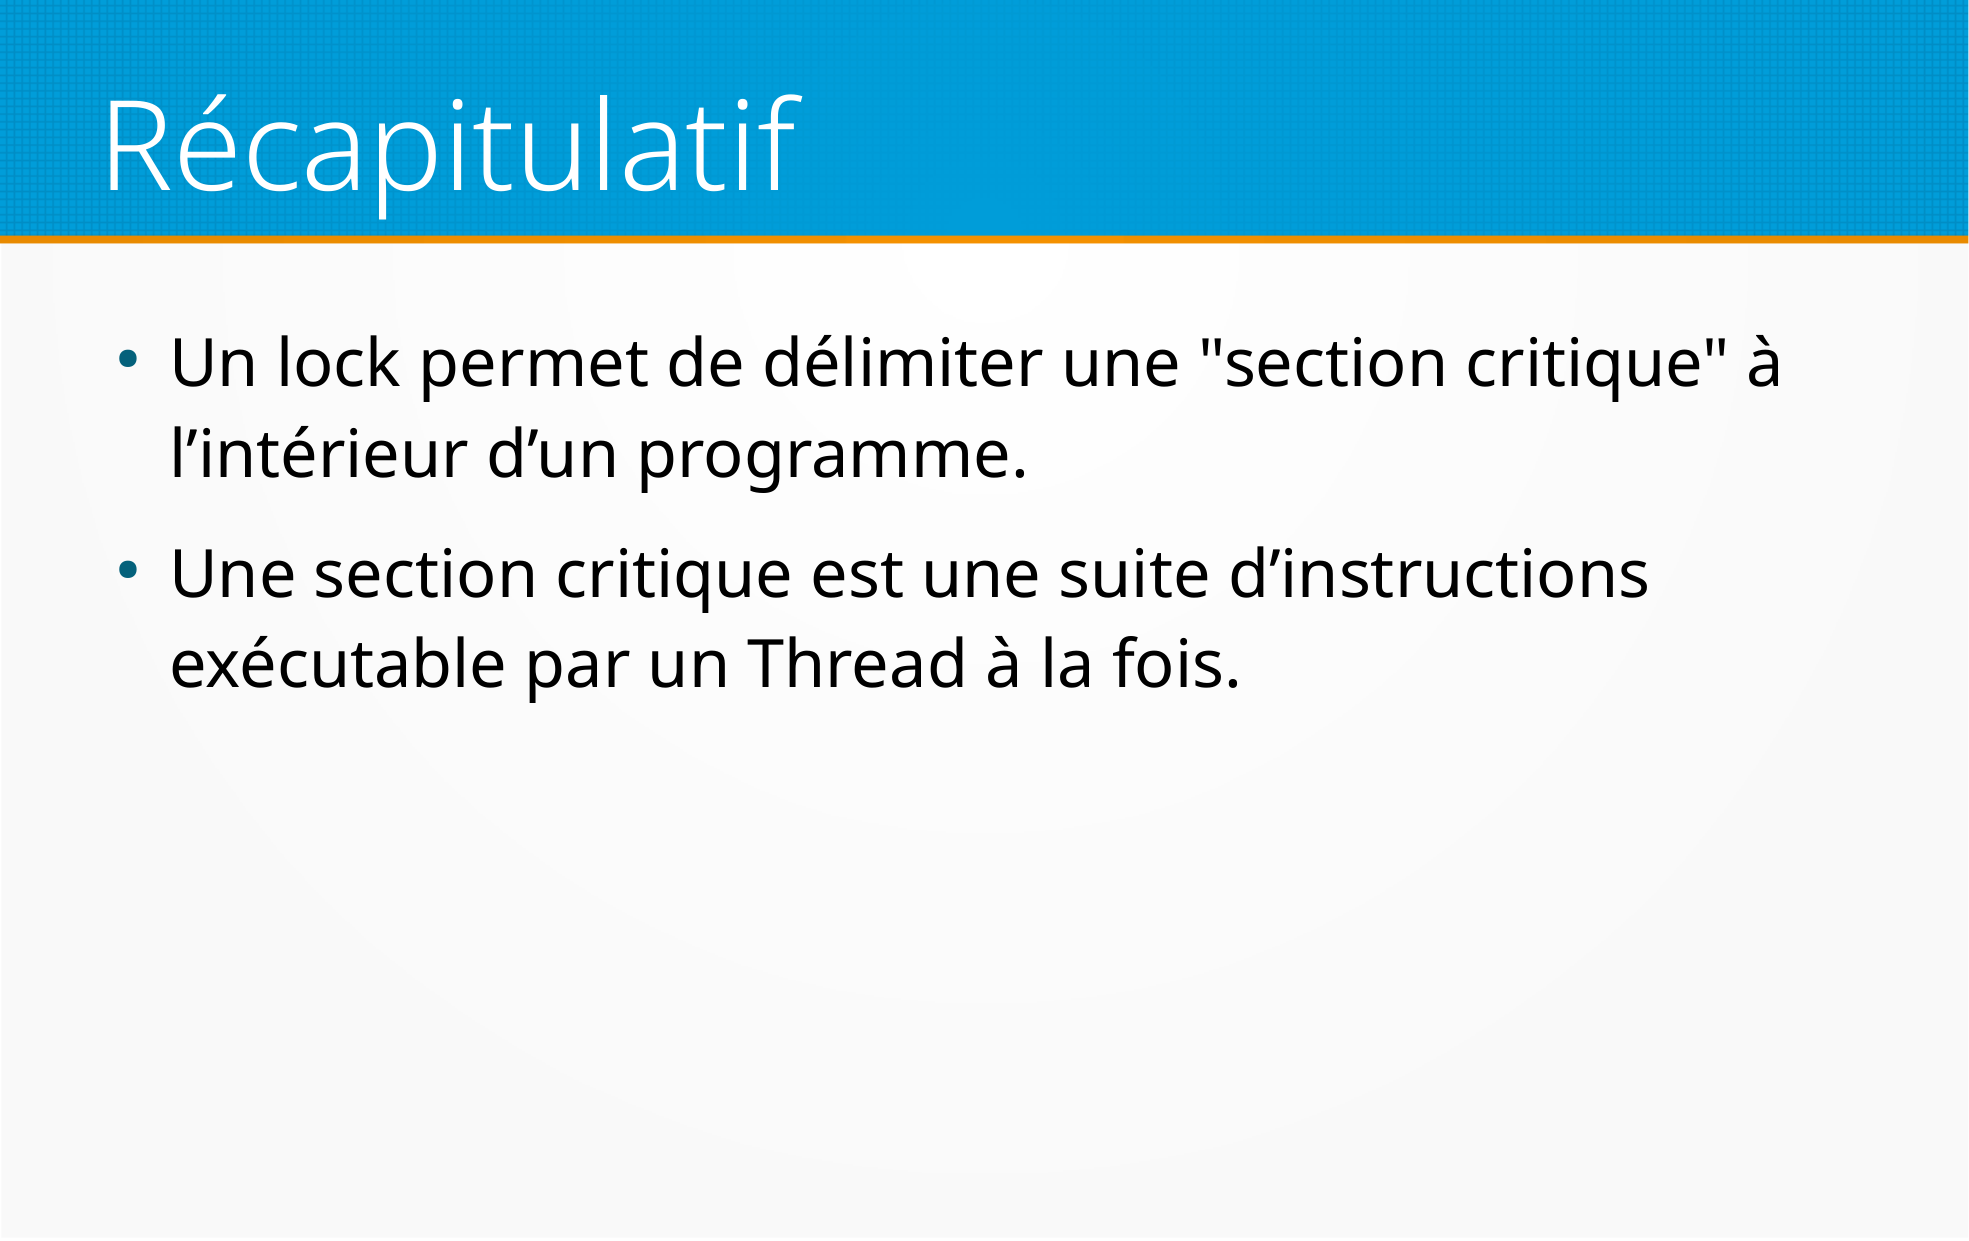

# Récapitulatif
Un lock permet de délimiter une "section critique" à l’intérieur d’un programme.
Une section critique est une suite d’instructions exécutable par un Thread à la fois.